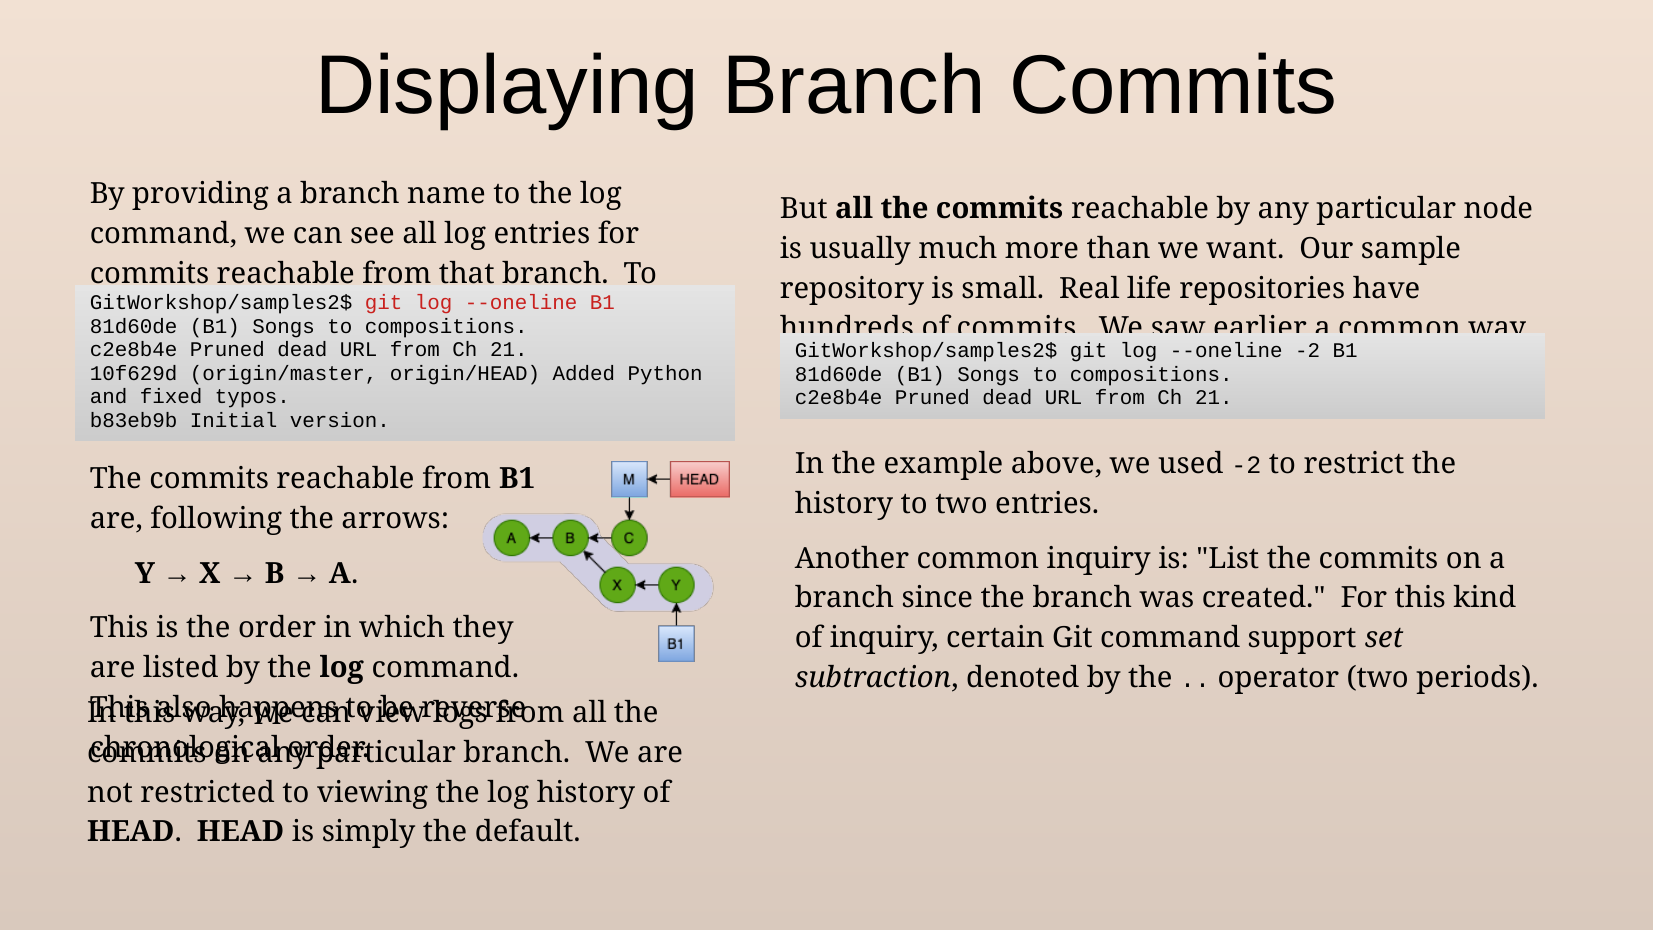

# Displaying Branch Commits
By providing a branch name to the log command, we can see all log entries for commits reachable from that branch. To see the commits reachable from B1:
But all the commits reachable by any particular node is usually much more than we want. Our sample repository is small. Real life repositories have hundreds of commits. We saw earlier a common way to restrict the output is with -N where N is a number.
GitWorkshop/samples2$ git log --oneline B1
81d60de (B1) Songs to compositions.
c2e8b4e Pruned dead URL from Ch 21.
10f629d (origin/master, origin/HEAD) Added Python and fixed typos.
b83eb9b Initial version.
GitWorkshop/samples2$ git log --oneline -2 B1
81d60de (B1) Songs to compositions.
c2e8b4e Pruned dead URL from Ch 21.
In the example above, we used -2 to restrict the history to two entries.
Another common inquiry is: "List the commits on a branch since the branch was created." For this kind of inquiry, certain Git command support set subtraction, denoted by the .. operator (two periods).
The commits reachable from B1 are, following the arrows:
 Y → X → B → A.
This is the order in which they are listed by the log command. This also happens to be reverse chronological order.
In this way, we can view logs from all the commits on any particular branch. We are not restricted to viewing the log history of HEAD. HEAD is simply the default.